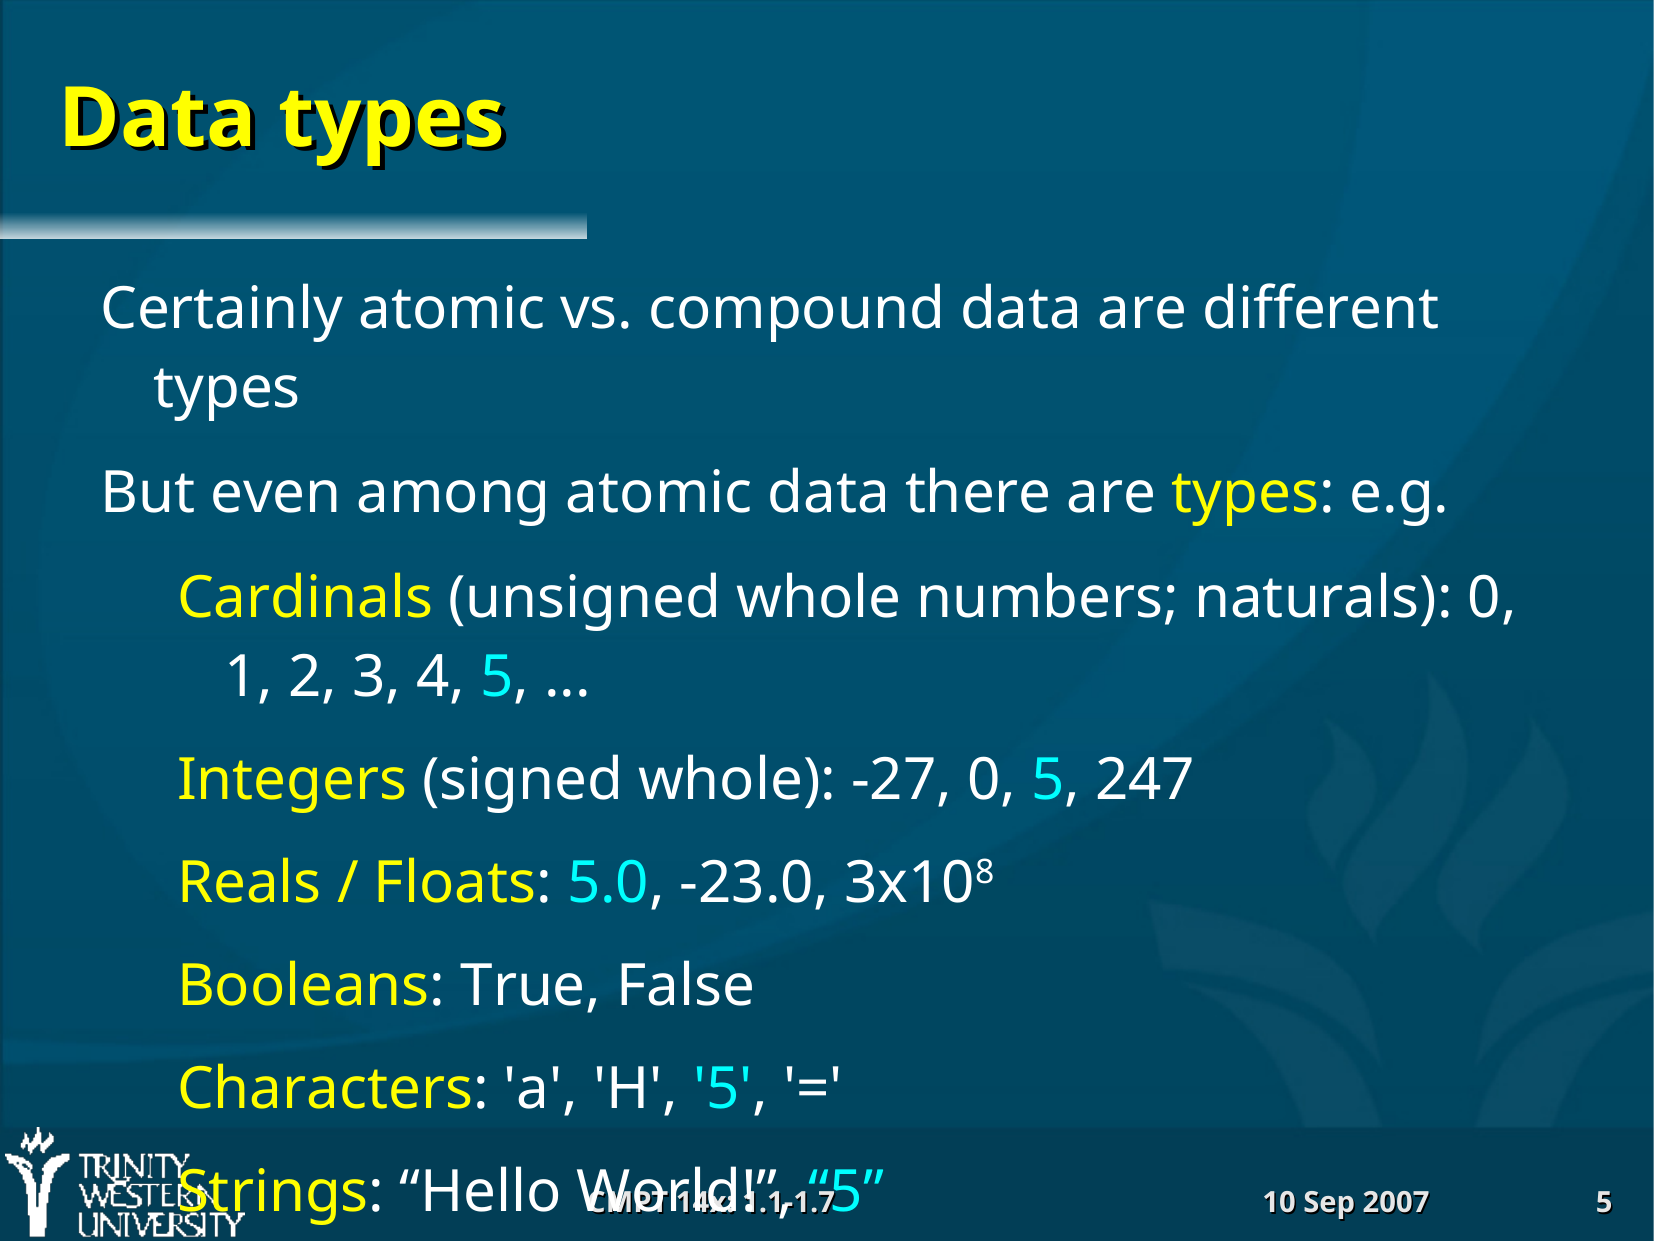

# Data types
Certainly atomic vs. compound data are different types
But even among atomic data there are types: e.g.
Cardinals (unsigned whole numbers; naturals): 0, 1, 2, 3, 4, 5, ...
Integers (signed whole): -27, 0, 5, 247
Reals / Floats: 5.0, -23.0, 3x108
Booleans: True, False
Characters: 'a', 'H', '5', '='
Strings: “Hello World!”, “5”
CMPT 14x: 1.1-1.7
10 Sep 2007
5